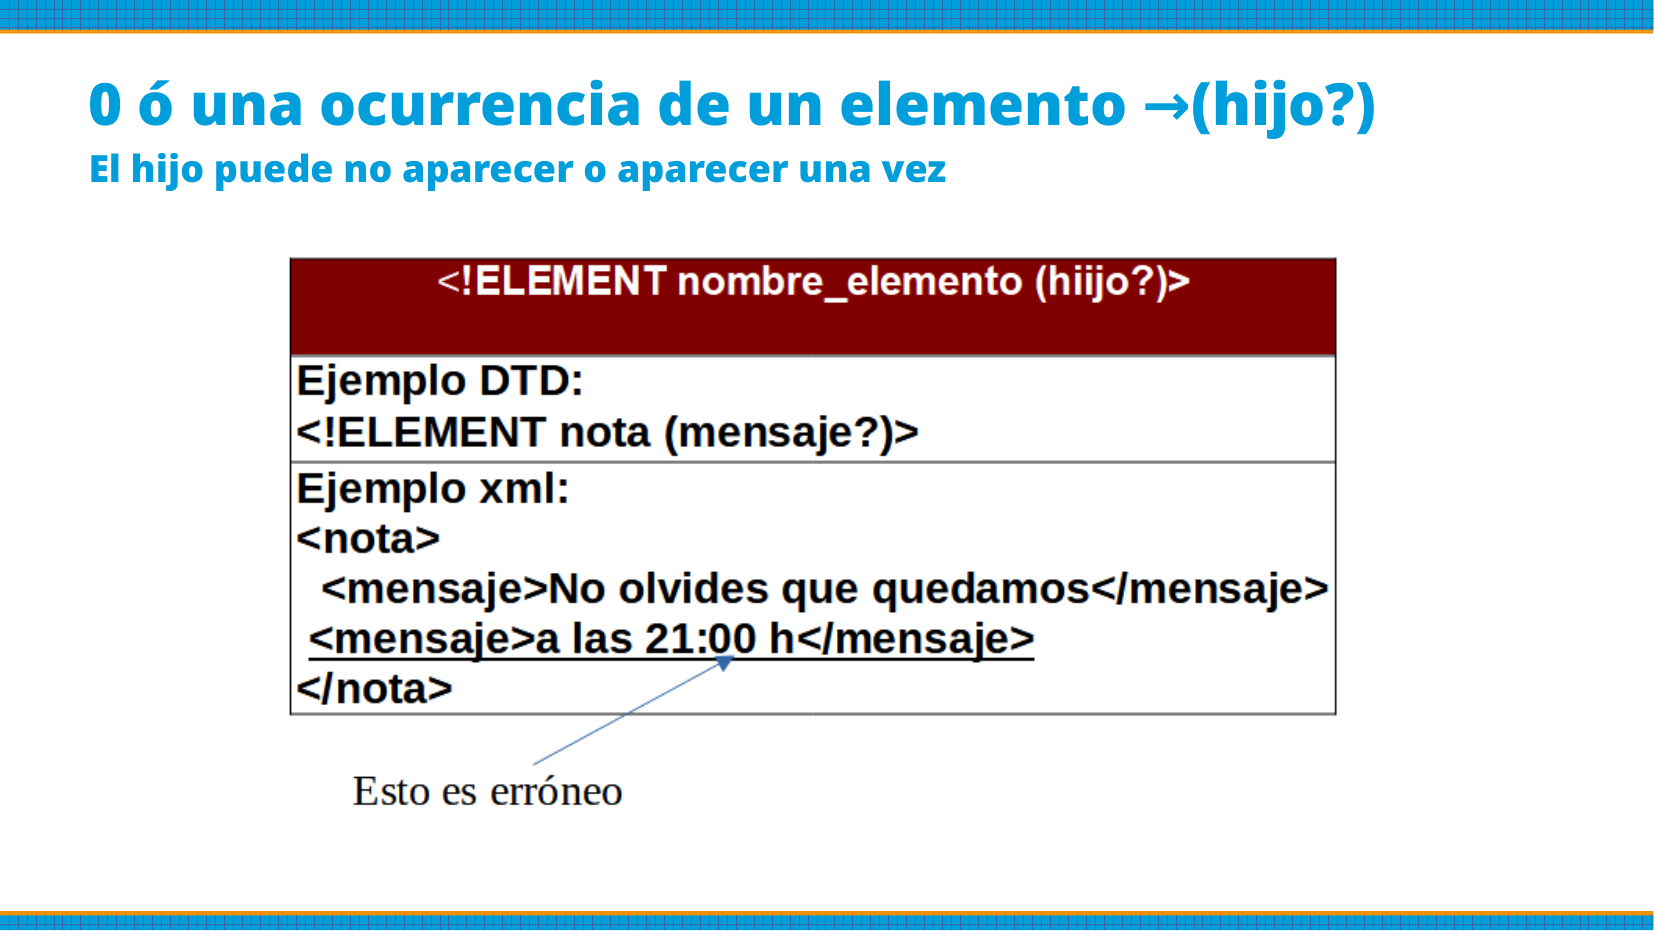

# 0 ó una ocurrencia de un elemento →(hijo?)
El hijo puede no aparecer o aparecer una vez